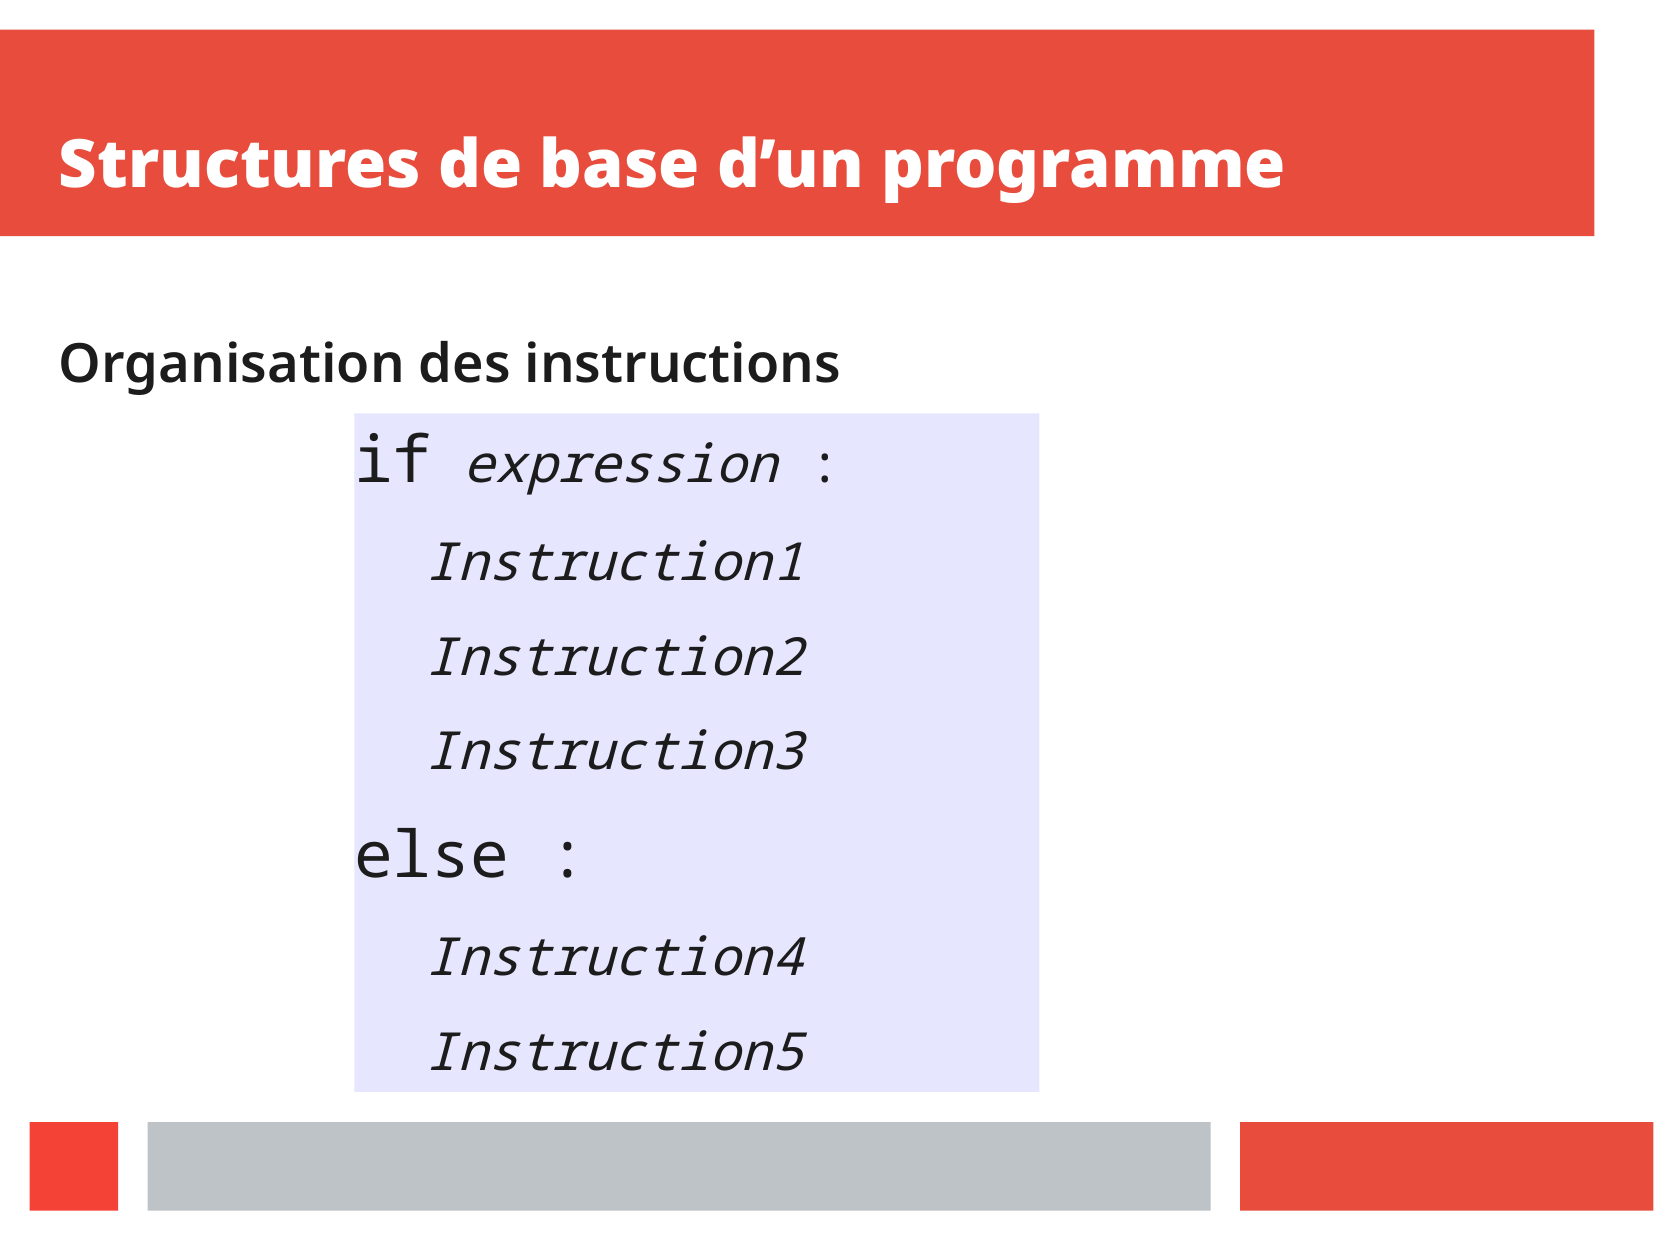

# Structures de base d’un programme
Organisation des instructions
if expression :
 	Instruction1
 	Instruction2
 	Instruction3
else :
 	Instruction4
 	Instruction5